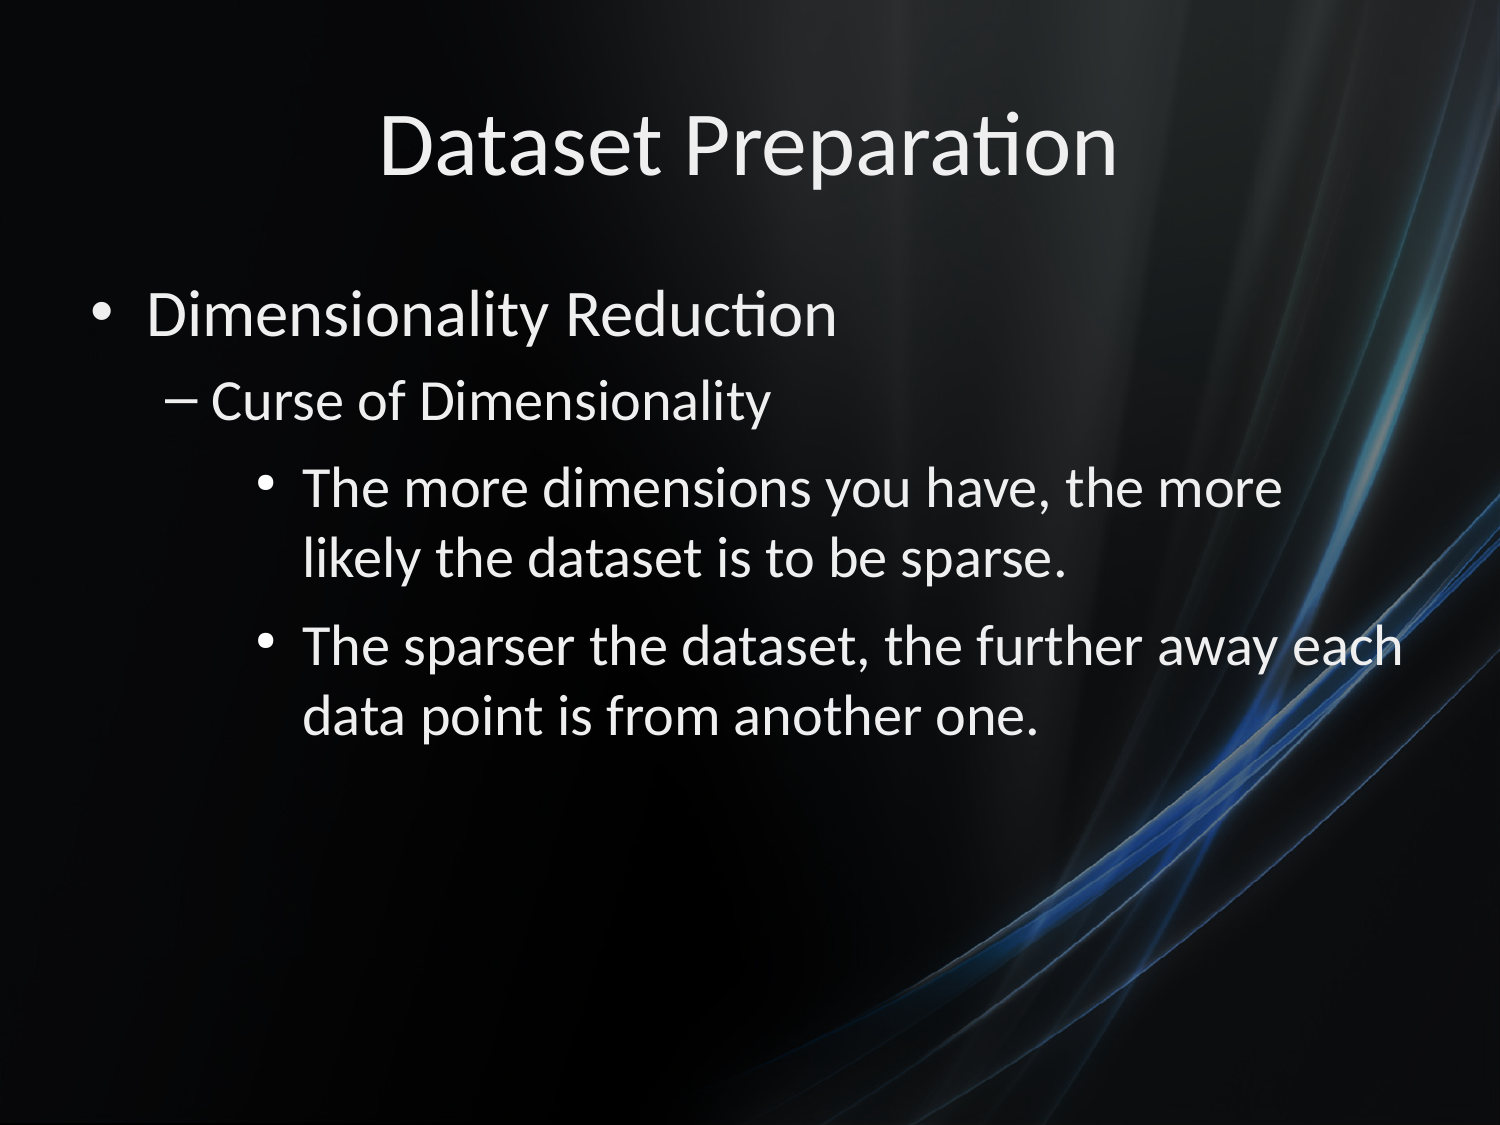

# Dataset Preparation
Dimensionality Reduction
Curse of Dimensionality
The more dimensions you have, the more likely the dataset is to be sparse.
The sparser the dataset, the further away each data point is from another one.